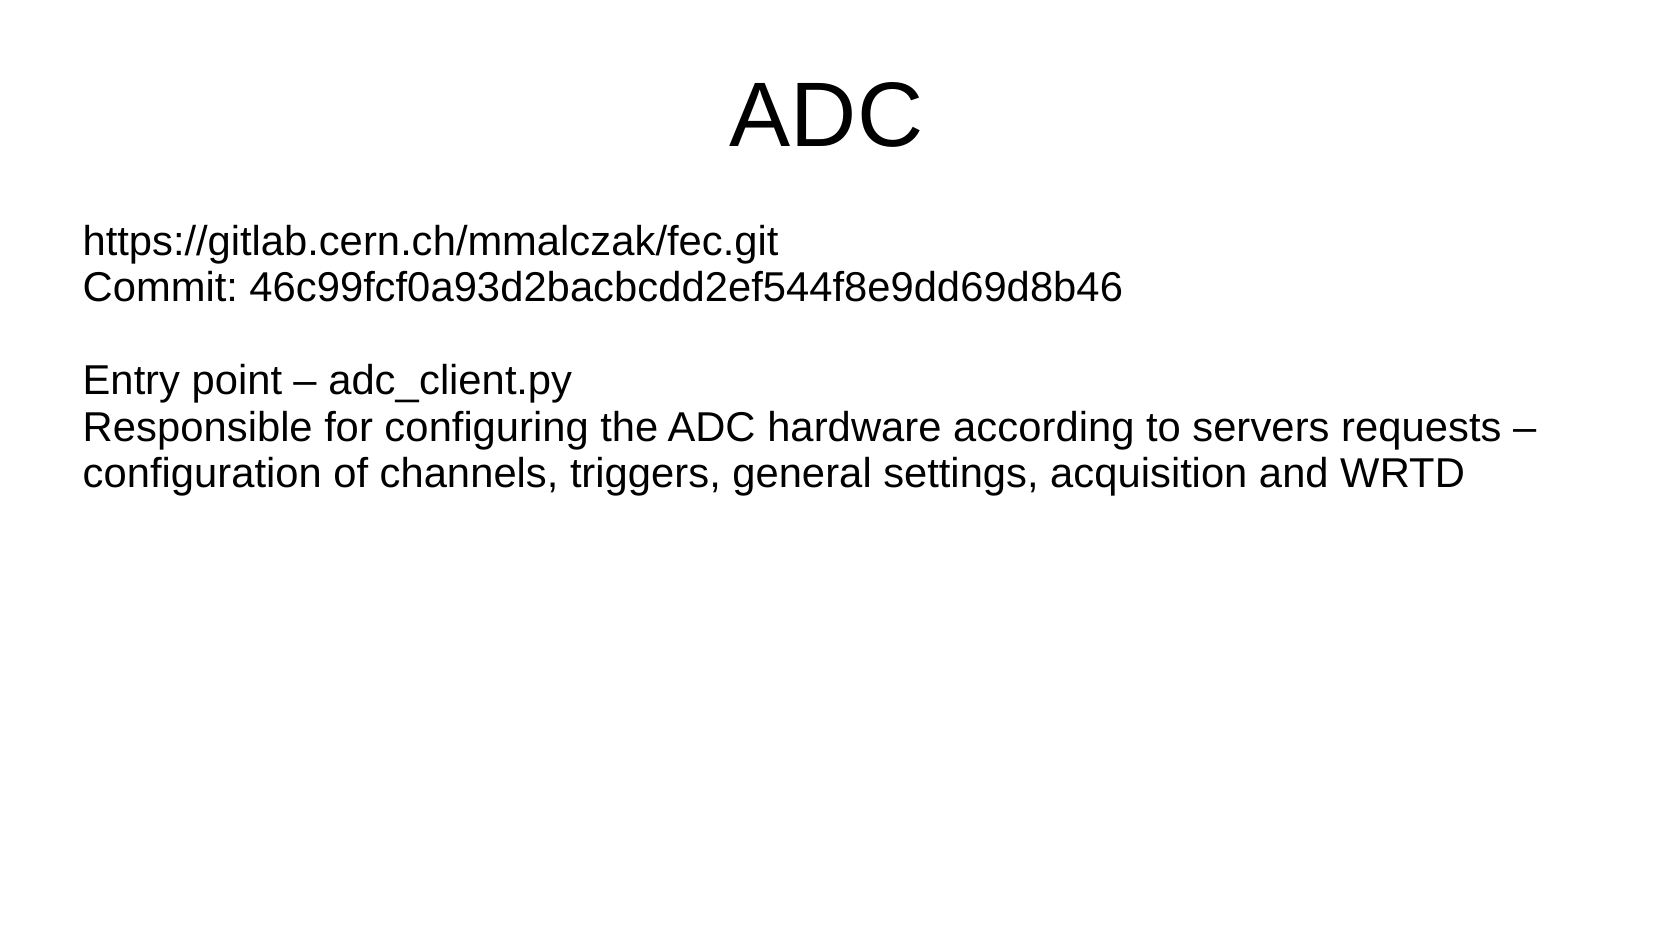

# ADC
https://gitlab.cern.ch/mmalczak/fec.git
Commit: 46c99fcf0a93d2bacbcdd2ef544f8e9dd69d8b46
Entry point – adc_client.py
Responsible for configuring the ADC hardware according to servers requests – configuration of channels, triggers, general settings, acquisition and WRTD